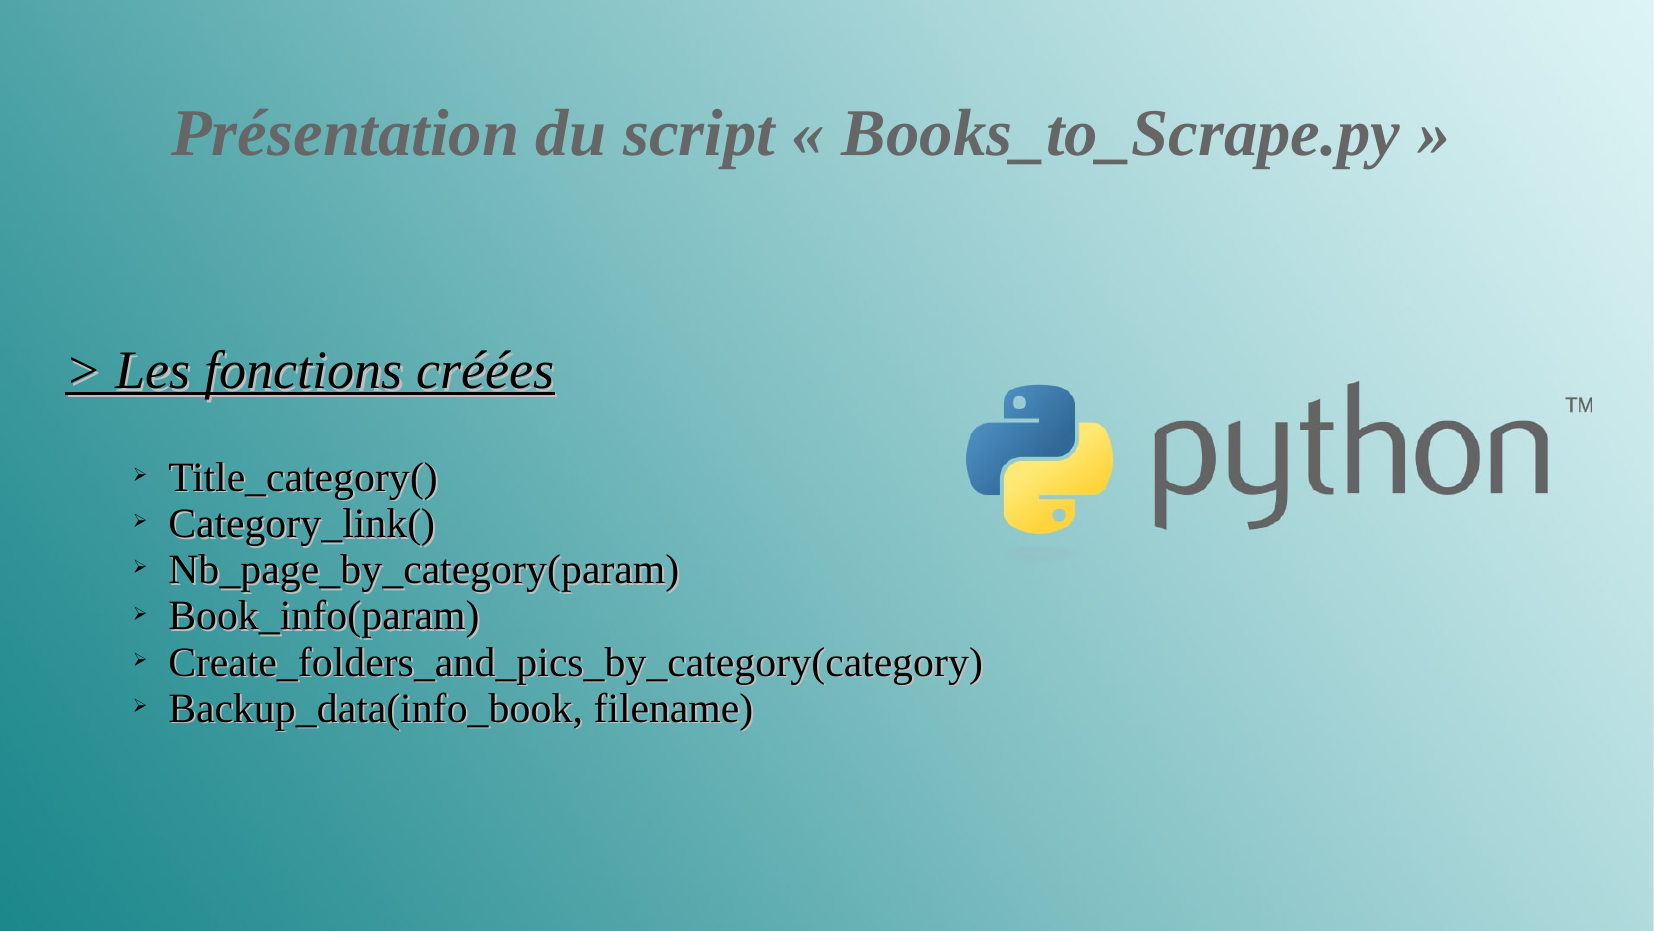

Présentation du script « Books_to_Scrape.py »
# > Les fonctions créées
Title_category()
Category_link()
Nb_page_by_category(param)
Book_info(param)
Create_folders_and_pics_by_category(category)
Backup_data(info_book, filename)